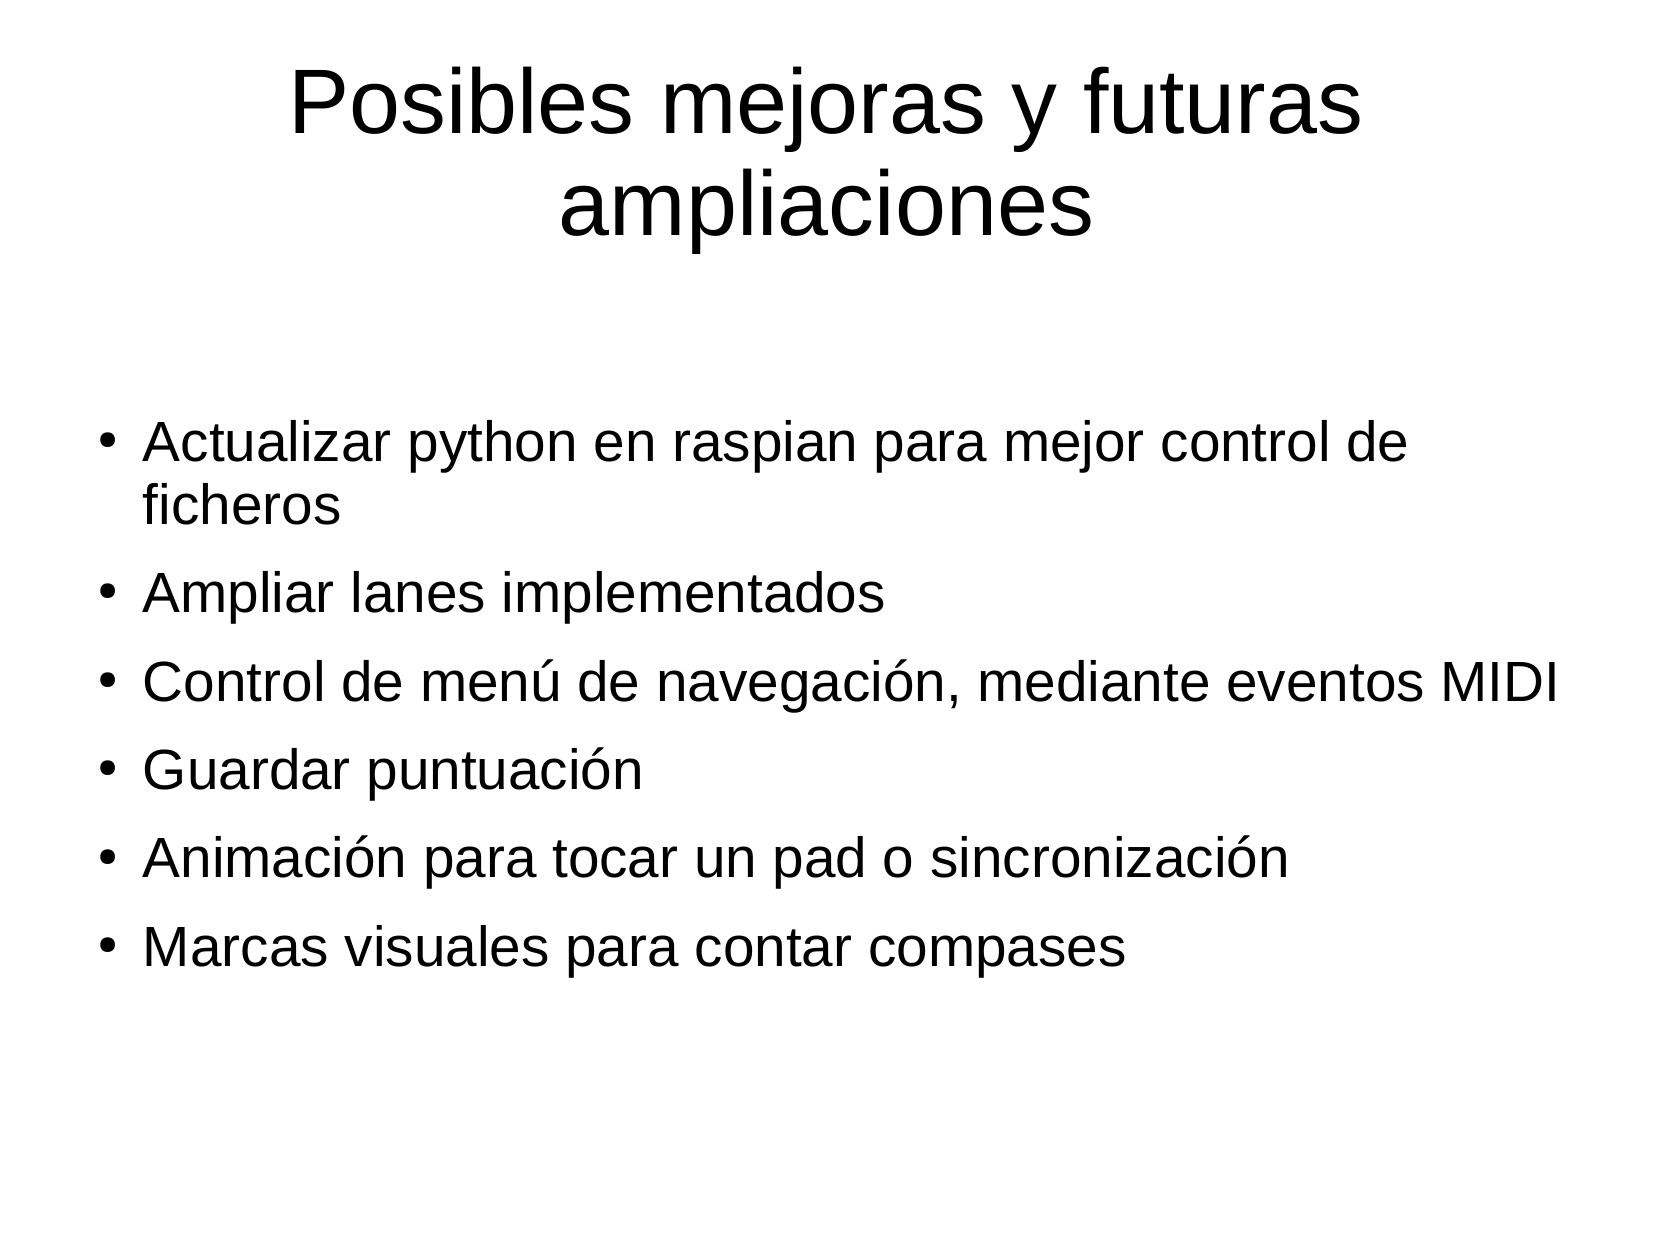

# Posibles mejoras y futuras ampliaciones
Actualizar python en raspian para mejor control de ficheros
Ampliar lanes implementados
Control de menú de navegación, mediante eventos MIDI
Guardar puntuación
Animación para tocar un pad o sincronización
Marcas visuales para contar compases